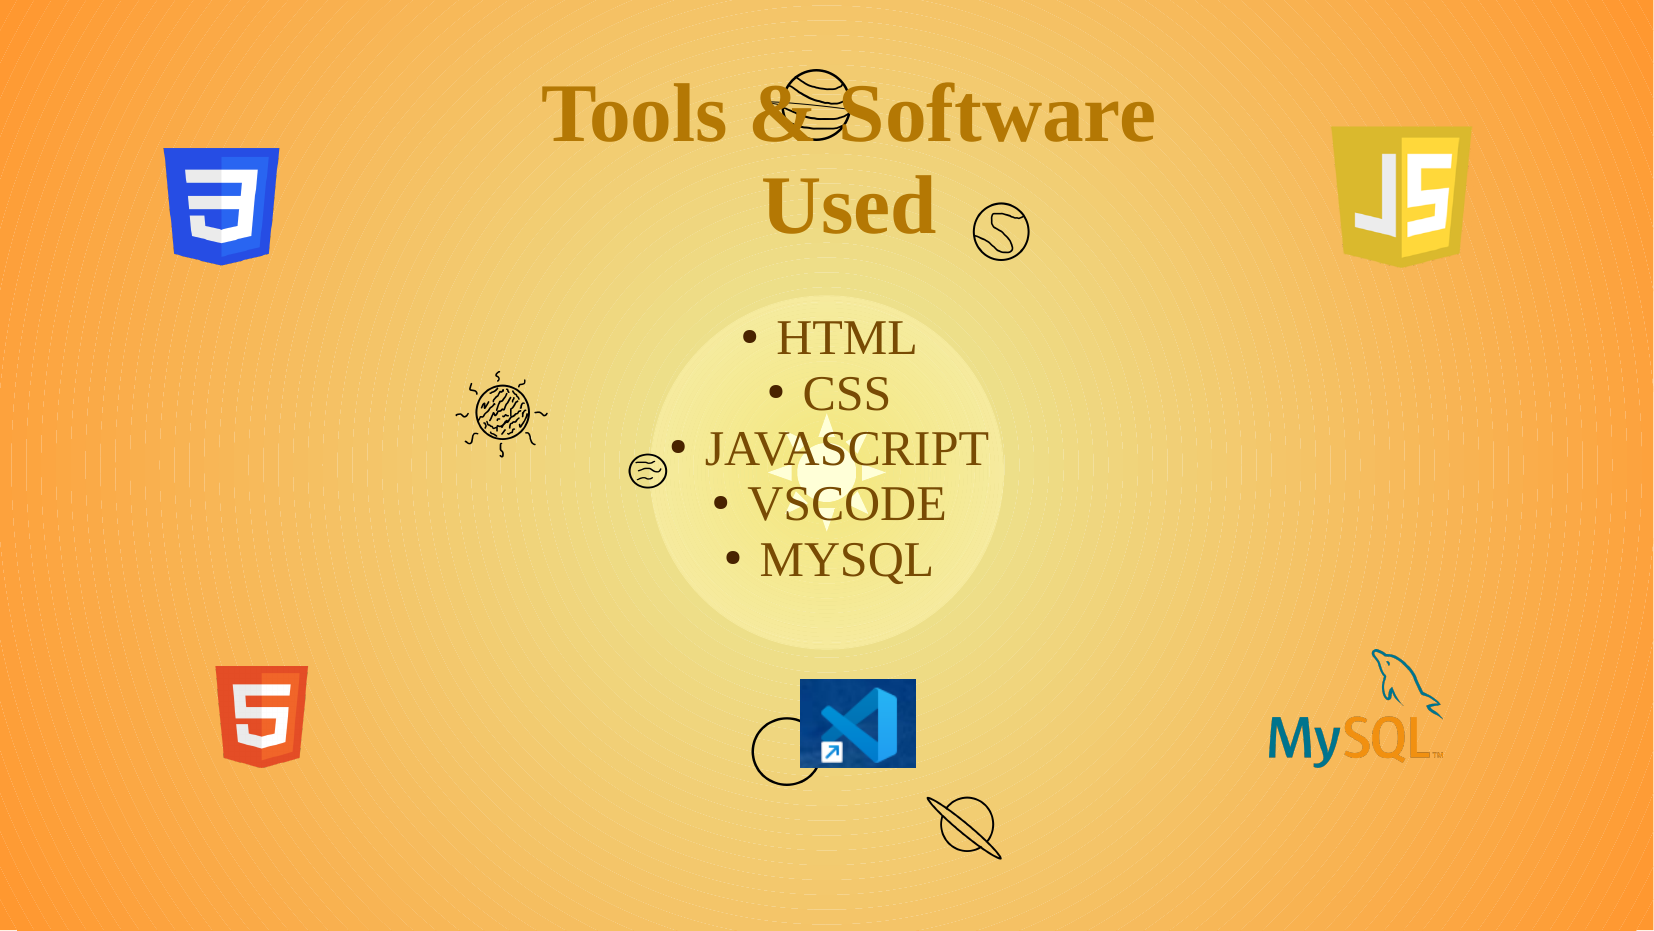

Tools & Software Used
HTML
CSS
JAVASCRIPT
VSCODE
MYSQL